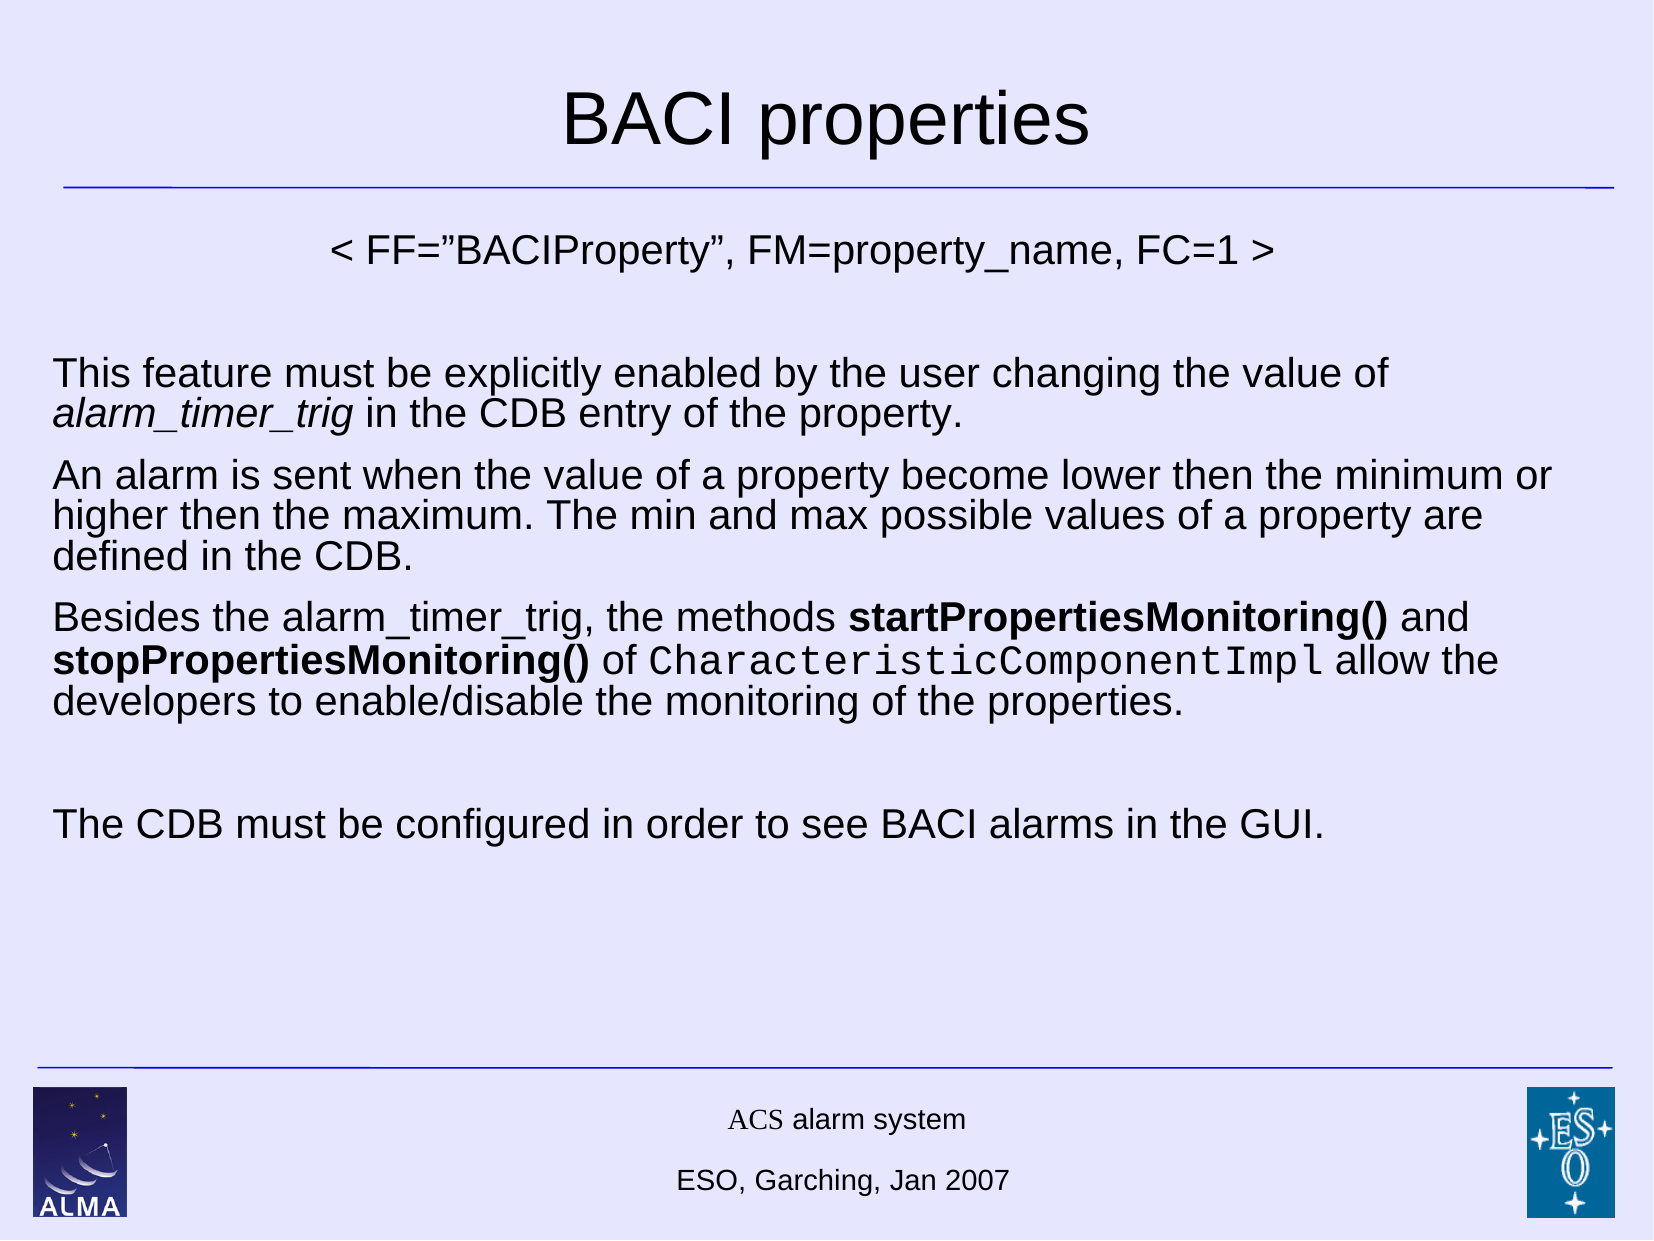

# BACI properties
< FF=”BACIProperty”, FM=property_name, FC=1 >
This feature must be explicitly enabled by the user changing the value of alarm_timer_trig in the CDB entry of the property.
An alarm is sent when the value of a property become lower then the minimum or higher then the maximum. The min and max possible values of a property are defined in the CDB.
Besides the alarm_timer_trig, the methods startPropertiesMonitoring() and stopPropertiesMonitoring() of CharacteristicComponentImpl allow the developers to enable/disable the monitoring of the properties.
The CDB must be configured in order to see BACI alarms in the GUI.